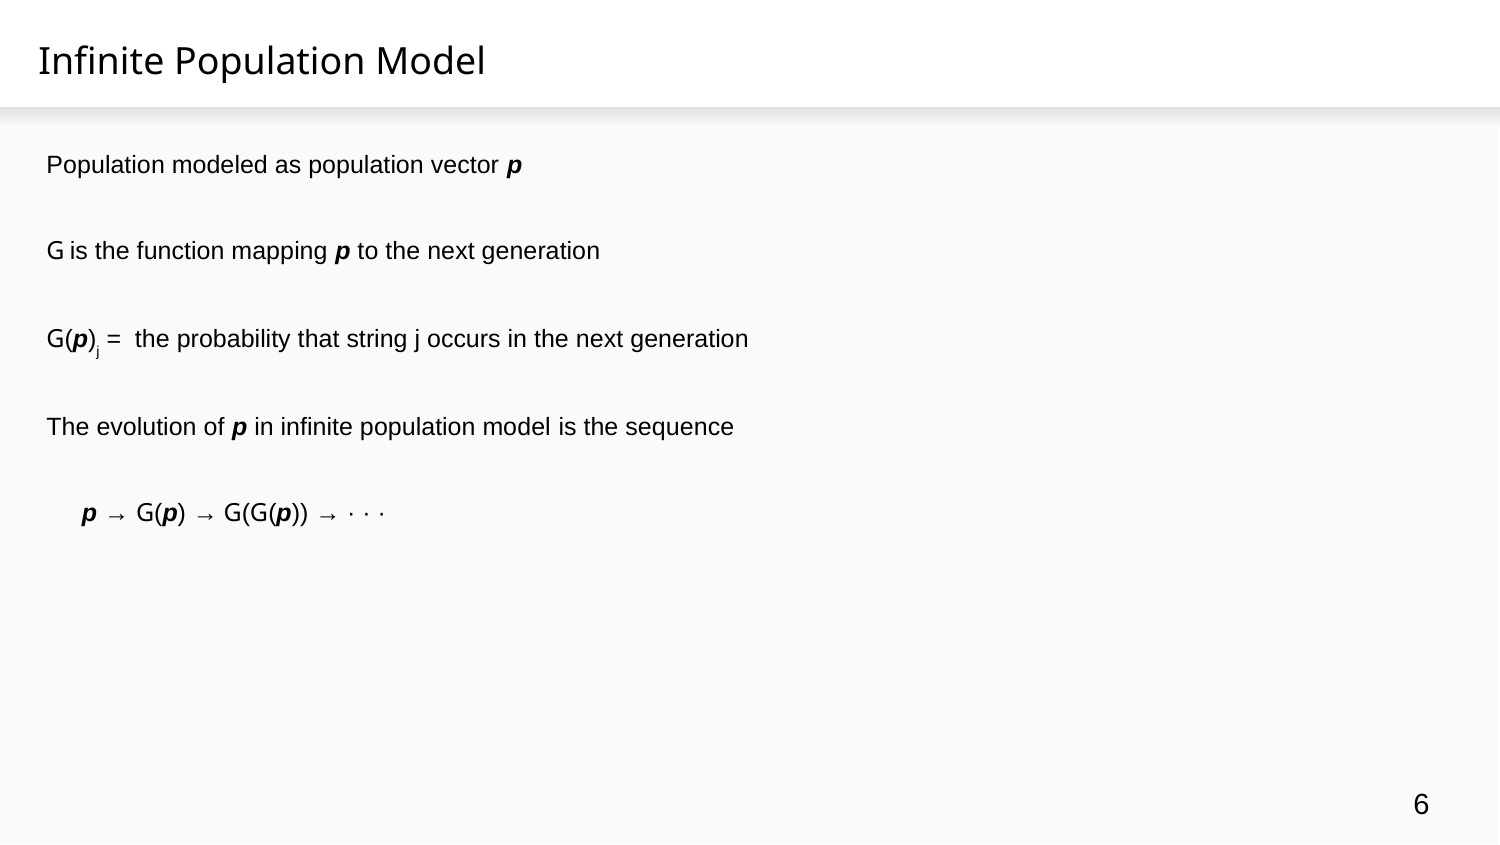

# Infinite Population Model
Population modeled as population vector p
G is the function mapping p to the next generation
G(p)j = the probability that string j occurs in the next generation
The evolution of p in infinite population model is the sequence
p → G(p) → G(G(p)) → · · ·
6